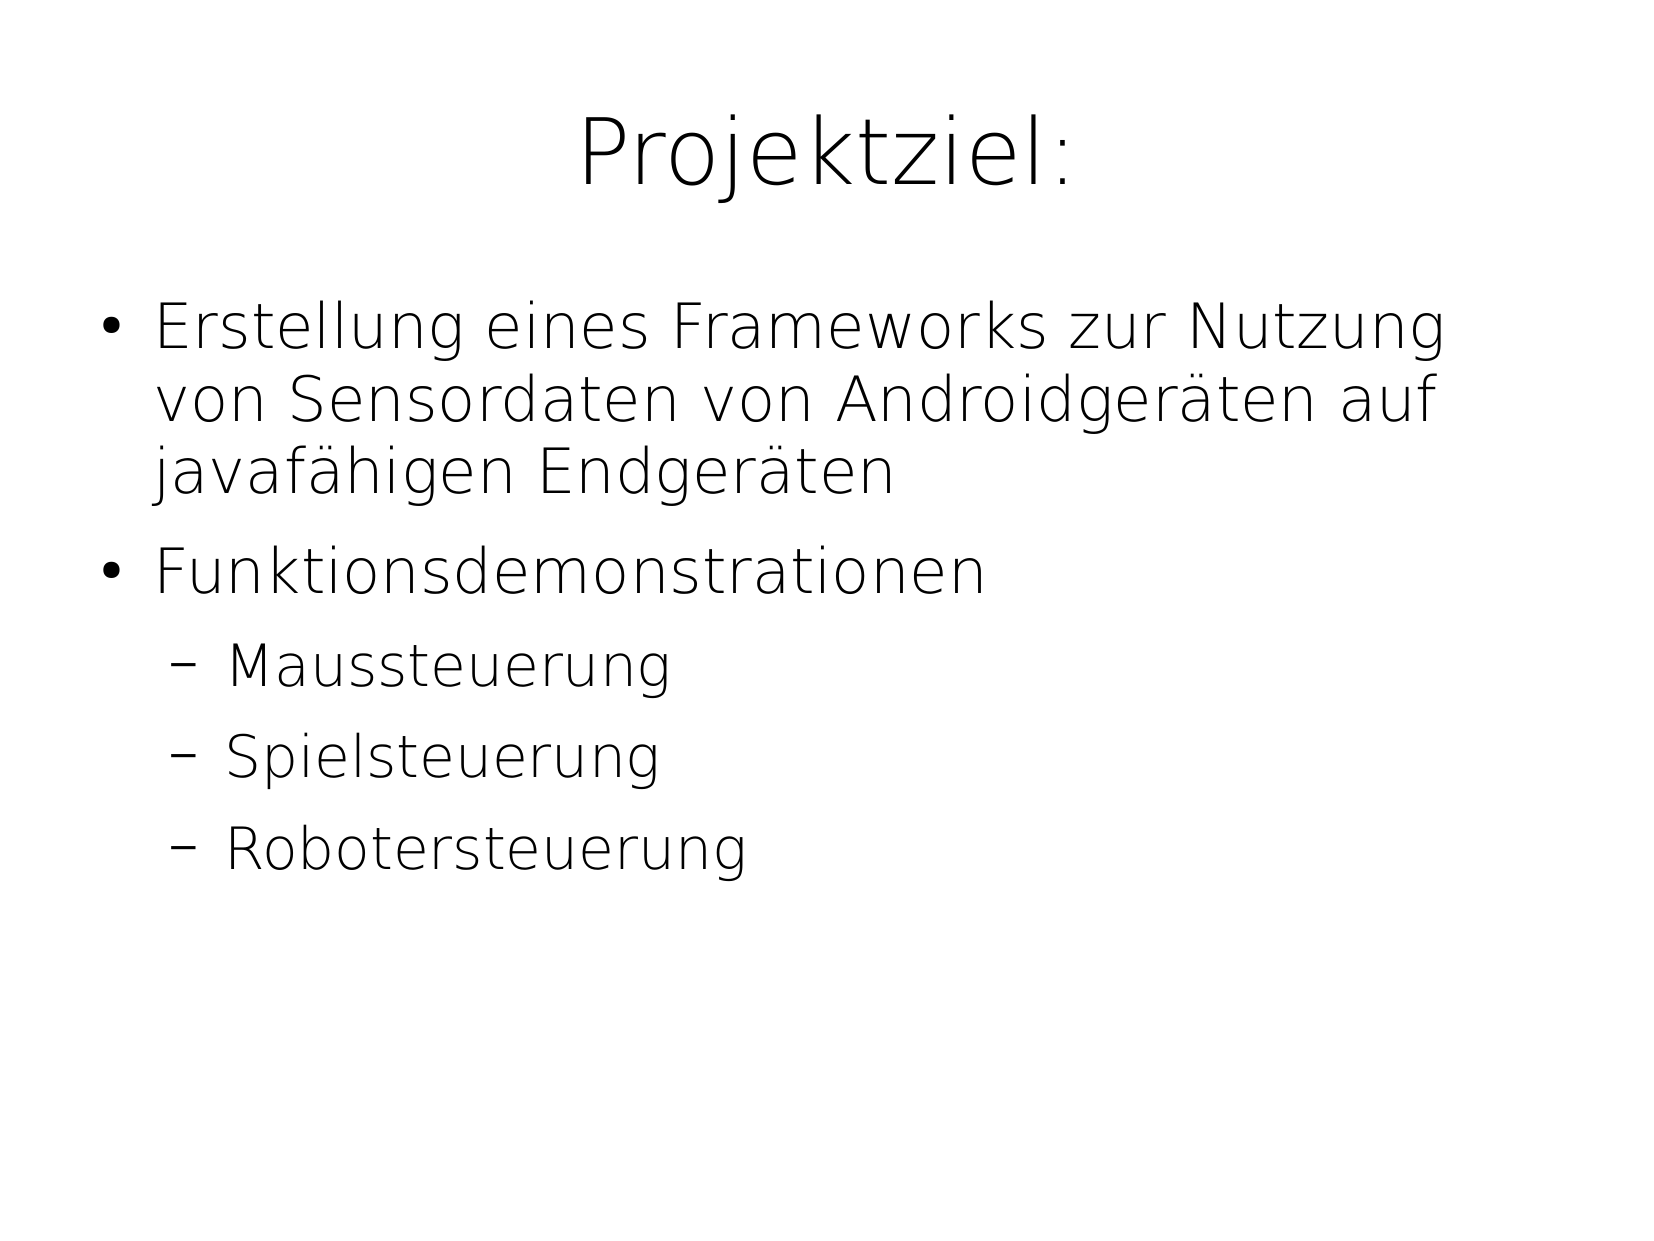

# Projektziel:
Erstellung eines Frameworks zur Nutzung von Sensordaten von Androidgeräten auf javafähigen Endgeräten
Funktionsdemonstrationen
Maussteuerung
Spielsteuerung
Robotersteuerung